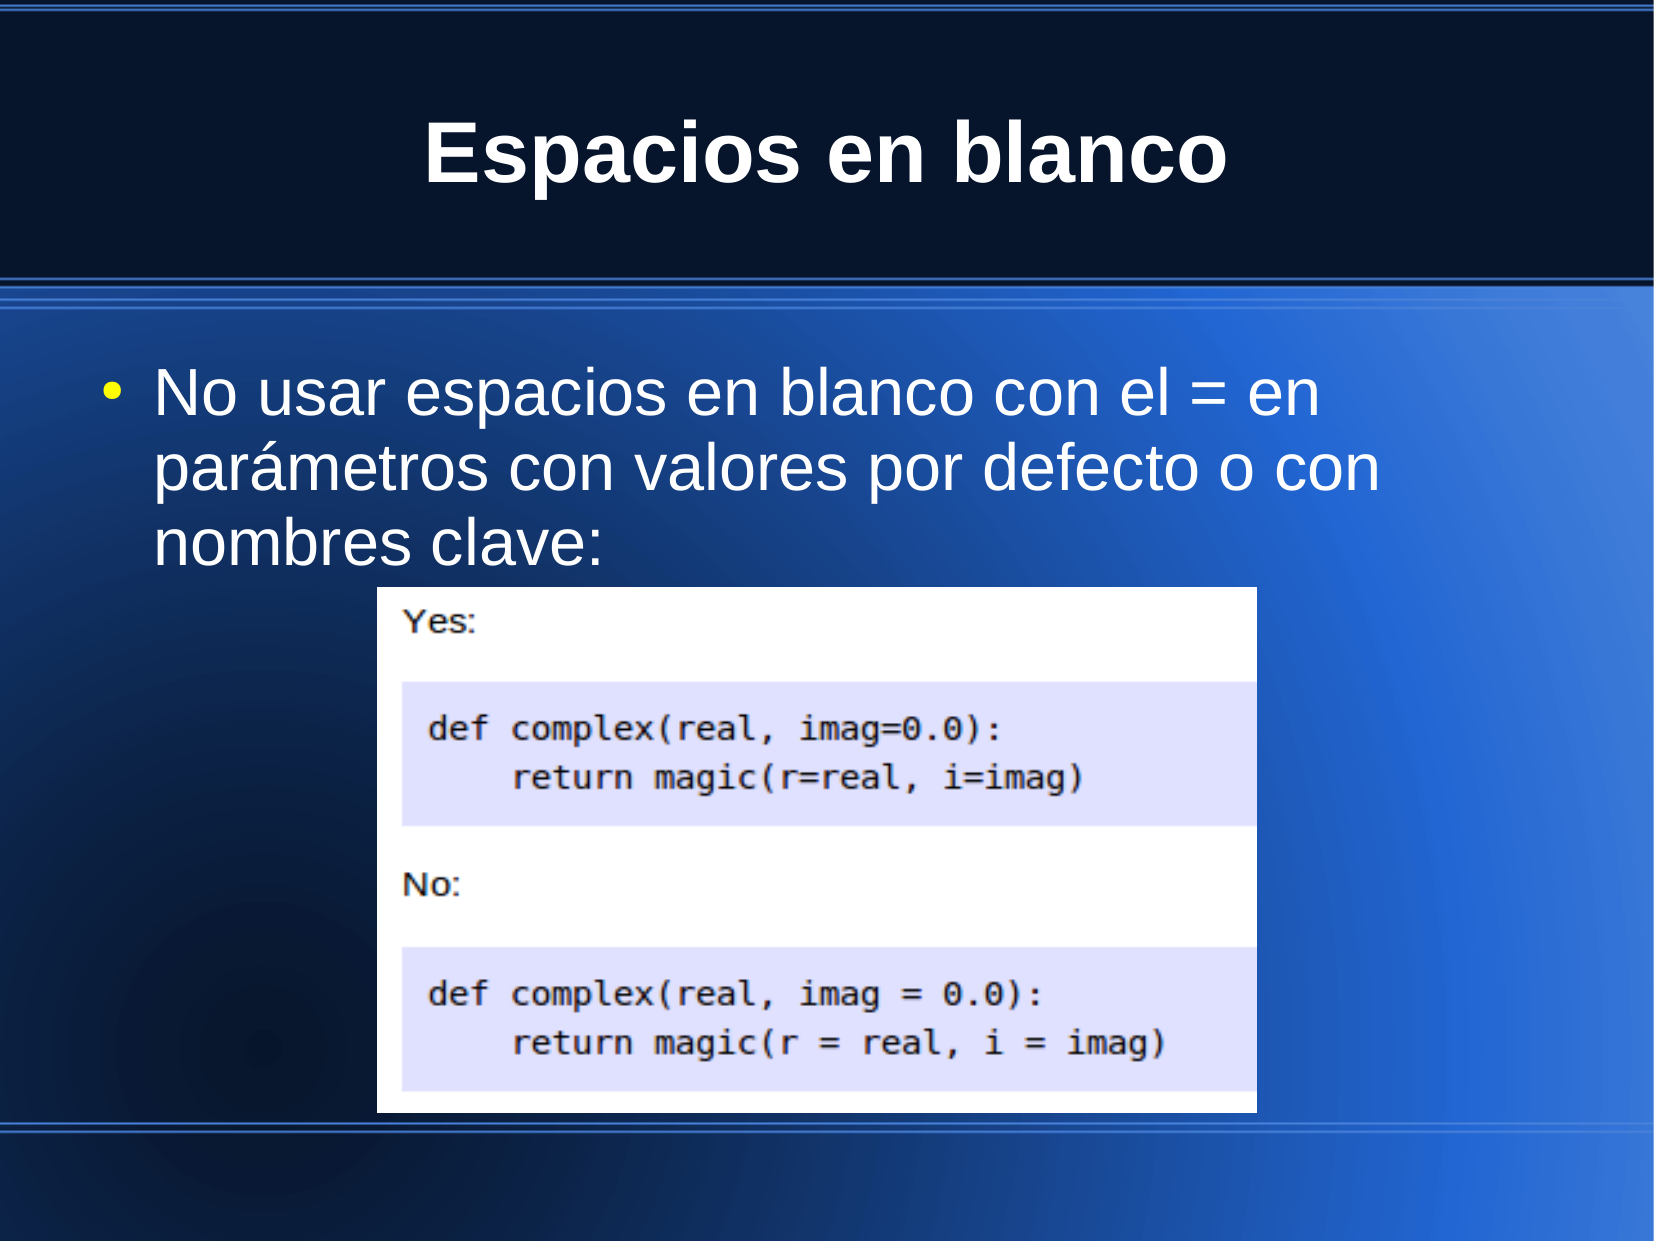

# Espacios en blanco
No usar espacios en blanco con el = en parámetros con valores por defecto o con nombres clave: